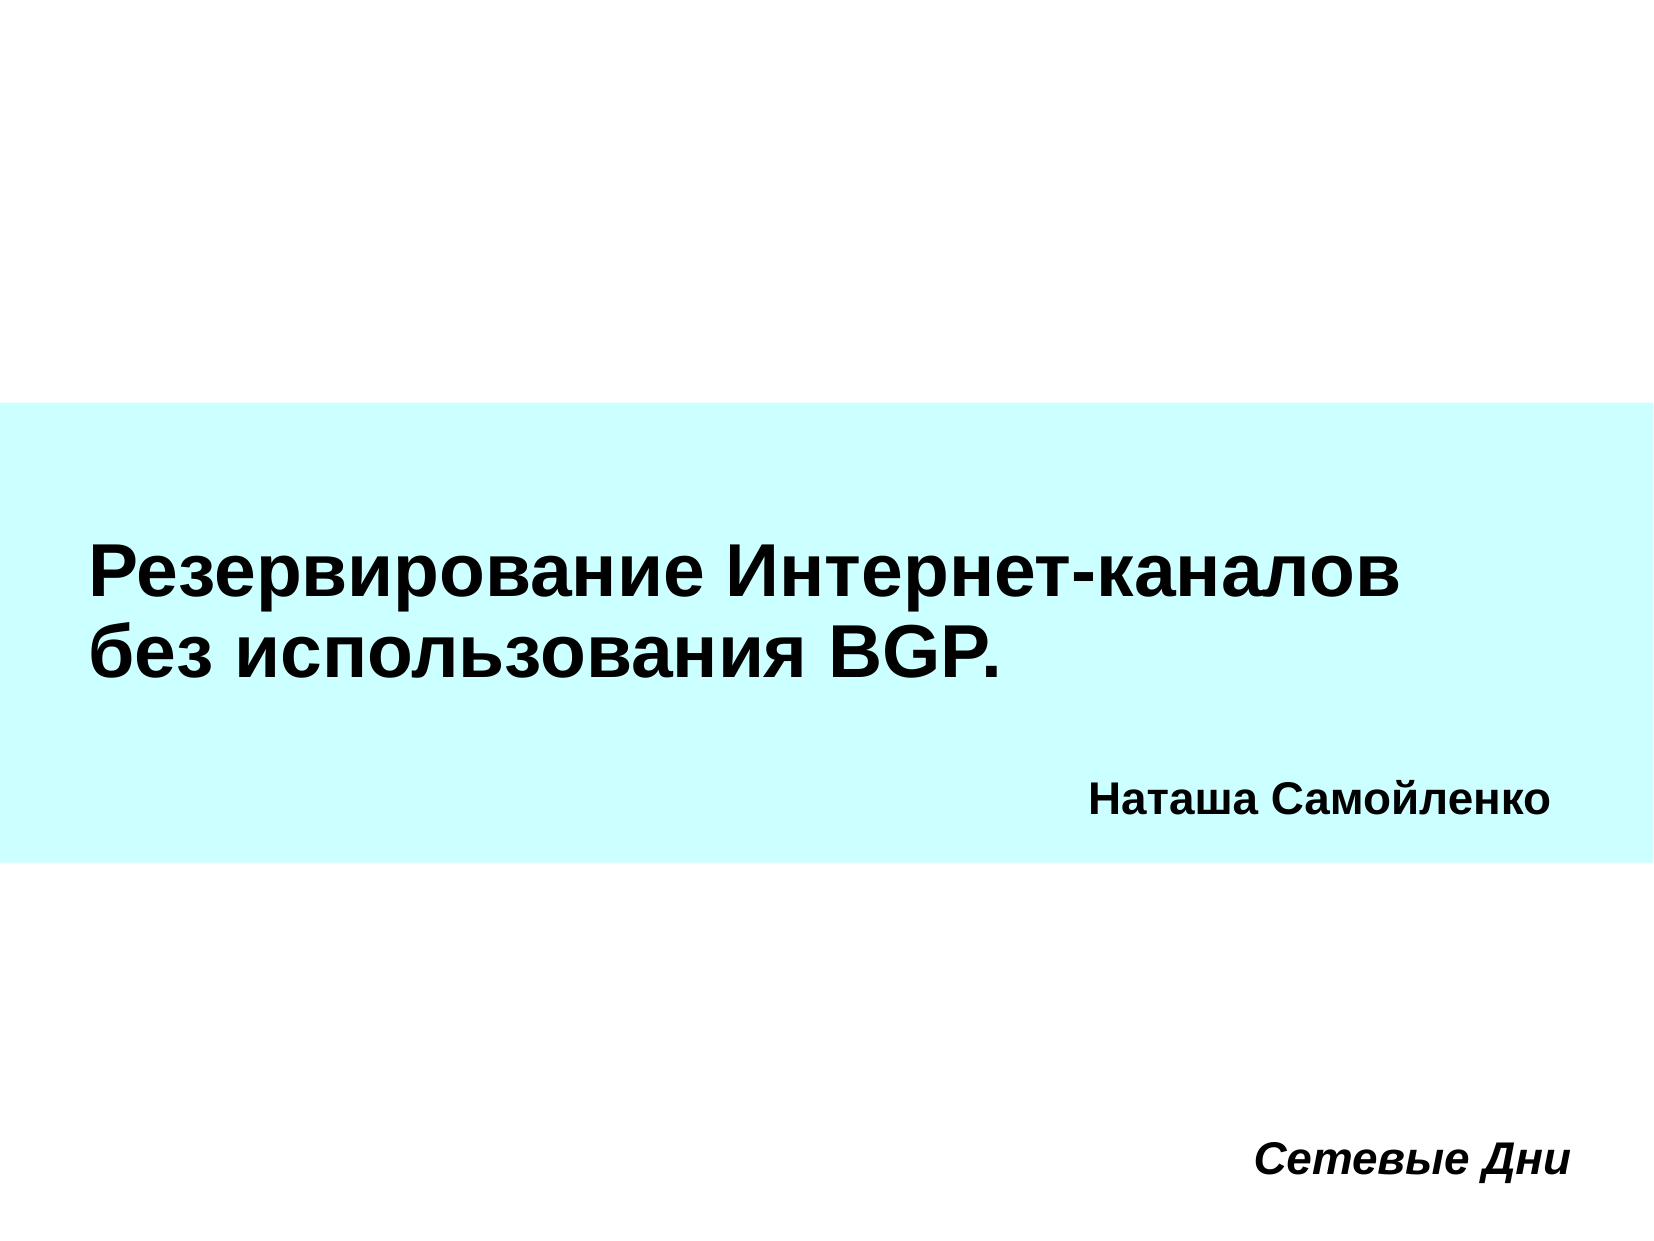

Резервирование Интернет-каналов без использования BGP.
Наташа Самойленко
Сетевые Дни